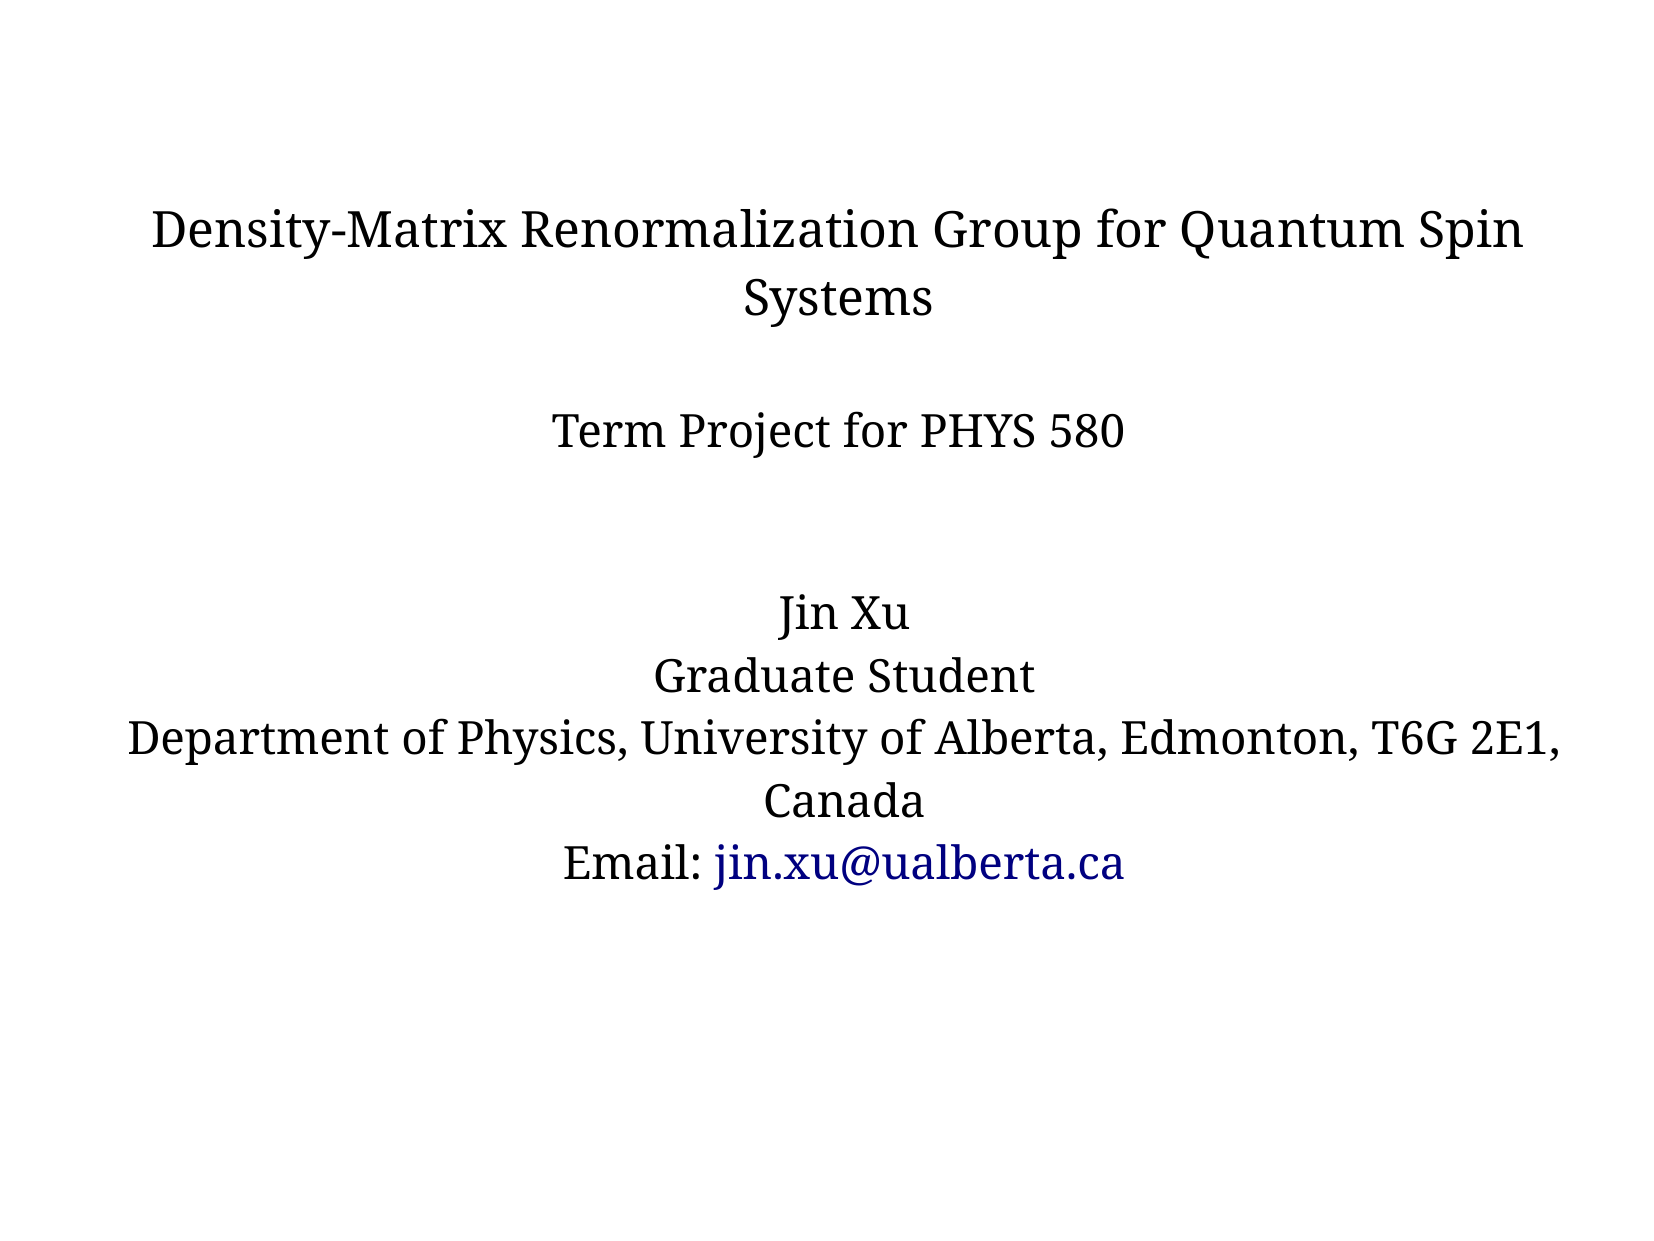

# Density-Matrix Renormalization Group for Quantum Spin Systems Term Project for PHYS 580
Jin Xu
Graduate Student
Department of Physics, University of Alberta, Edmonton, T6G 2E1, Canada
Email: jin.xu@ualberta.ca